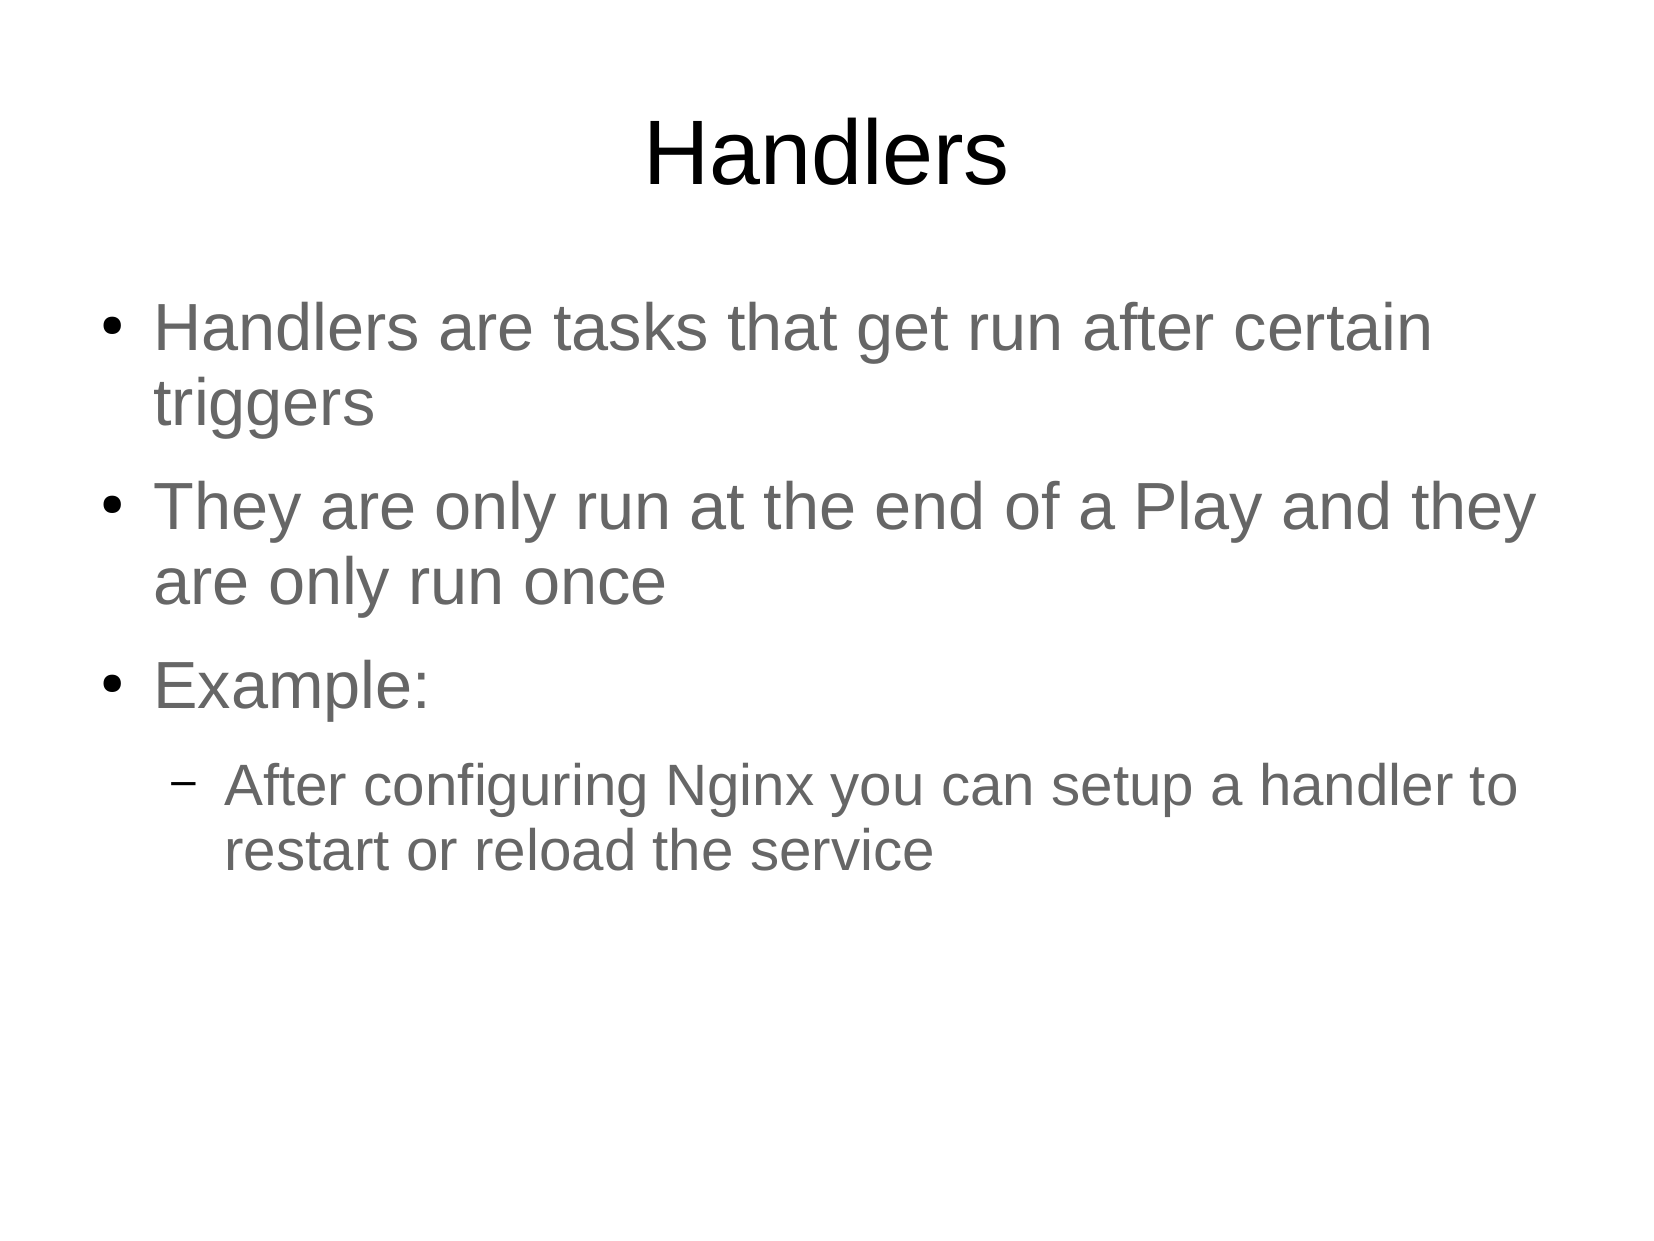

# Handlers
Handlers are tasks that get run after certain triggers
They are only run at the end of a Play and they are only run once
Example:
After configuring Nginx you can setup a handler to restart or reload the service